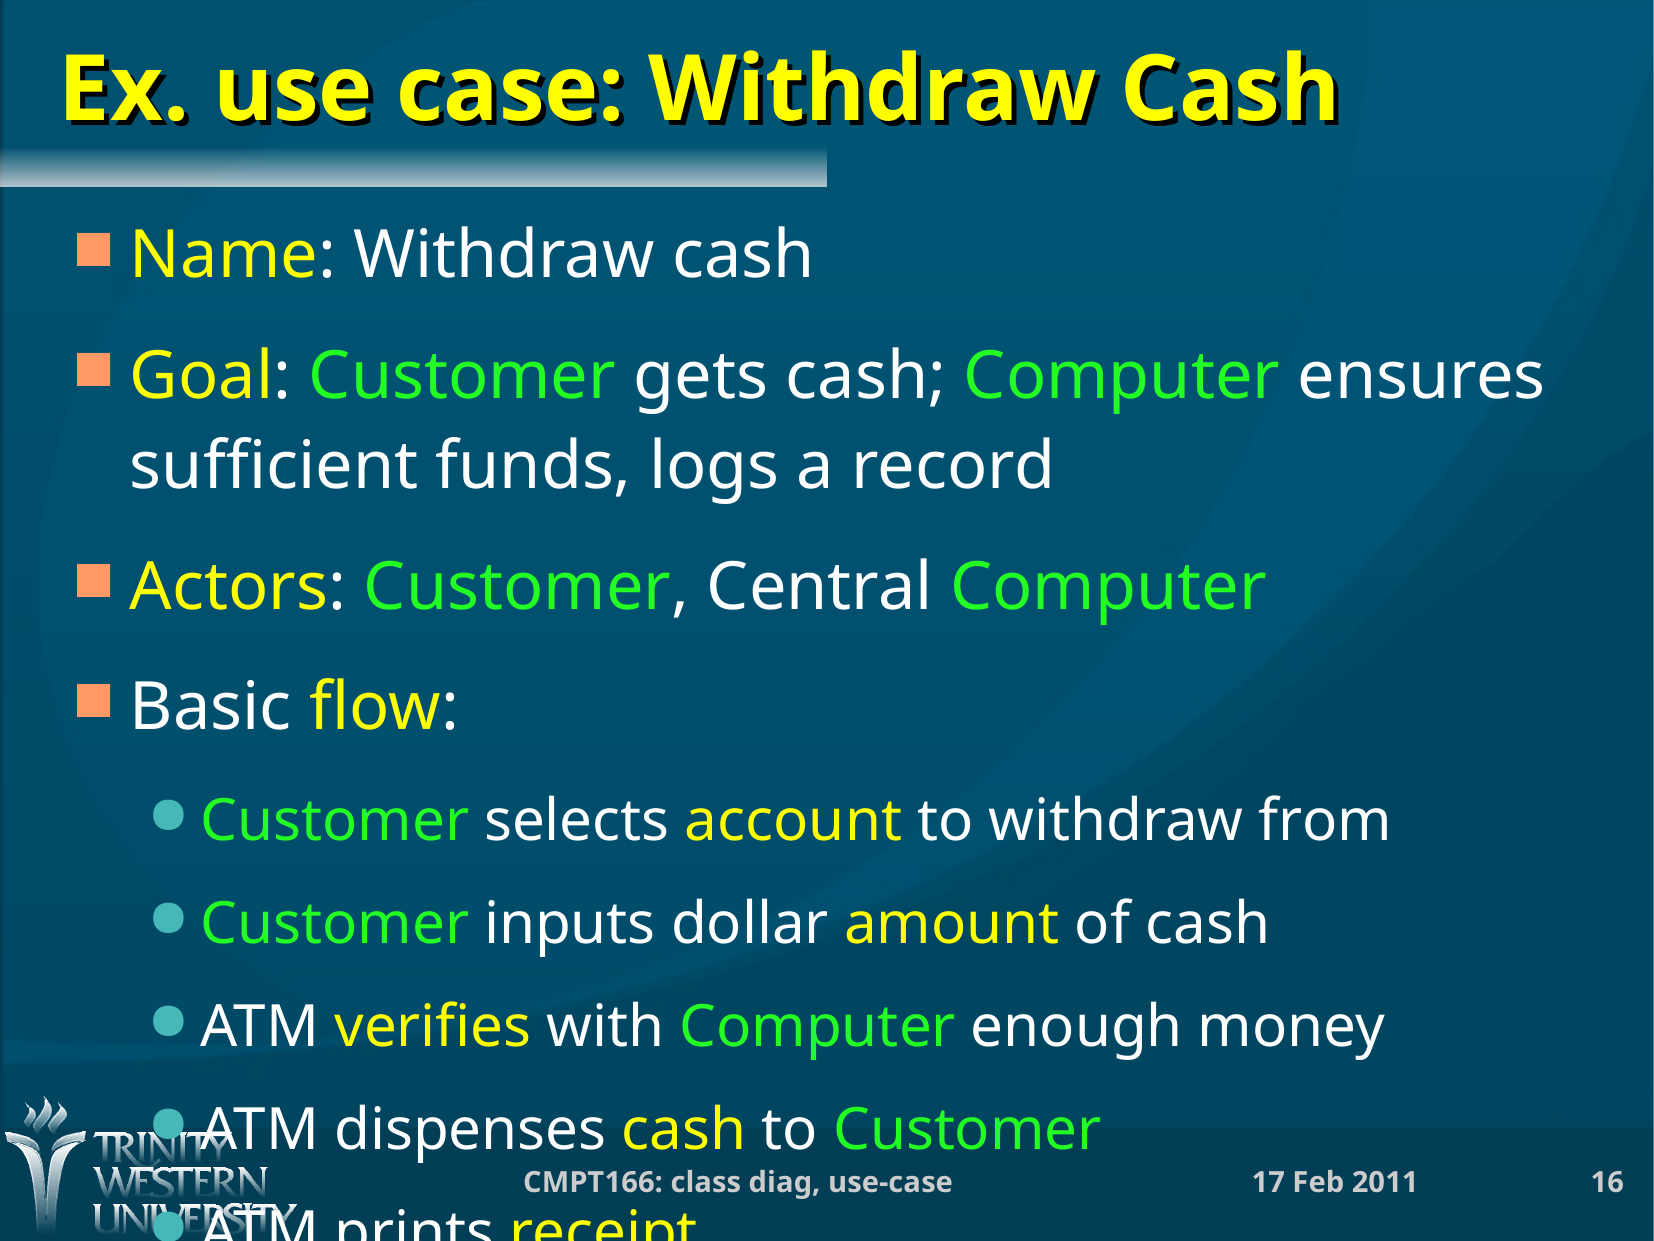

# Ex. use case: Withdraw Cash
Name: Withdraw cash
Goal: Customer gets cash; Computer ensures sufficient funds, logs a record
Actors: Customer, Central Computer
Basic flow:
Customer selects account to withdraw from
Customer inputs dollar amount of cash
ATM verifies with Computer enough money
ATM dispenses cash to Customer
ATM prints receipt
CMPT166: class diag, use-case
17 Feb 2011
16